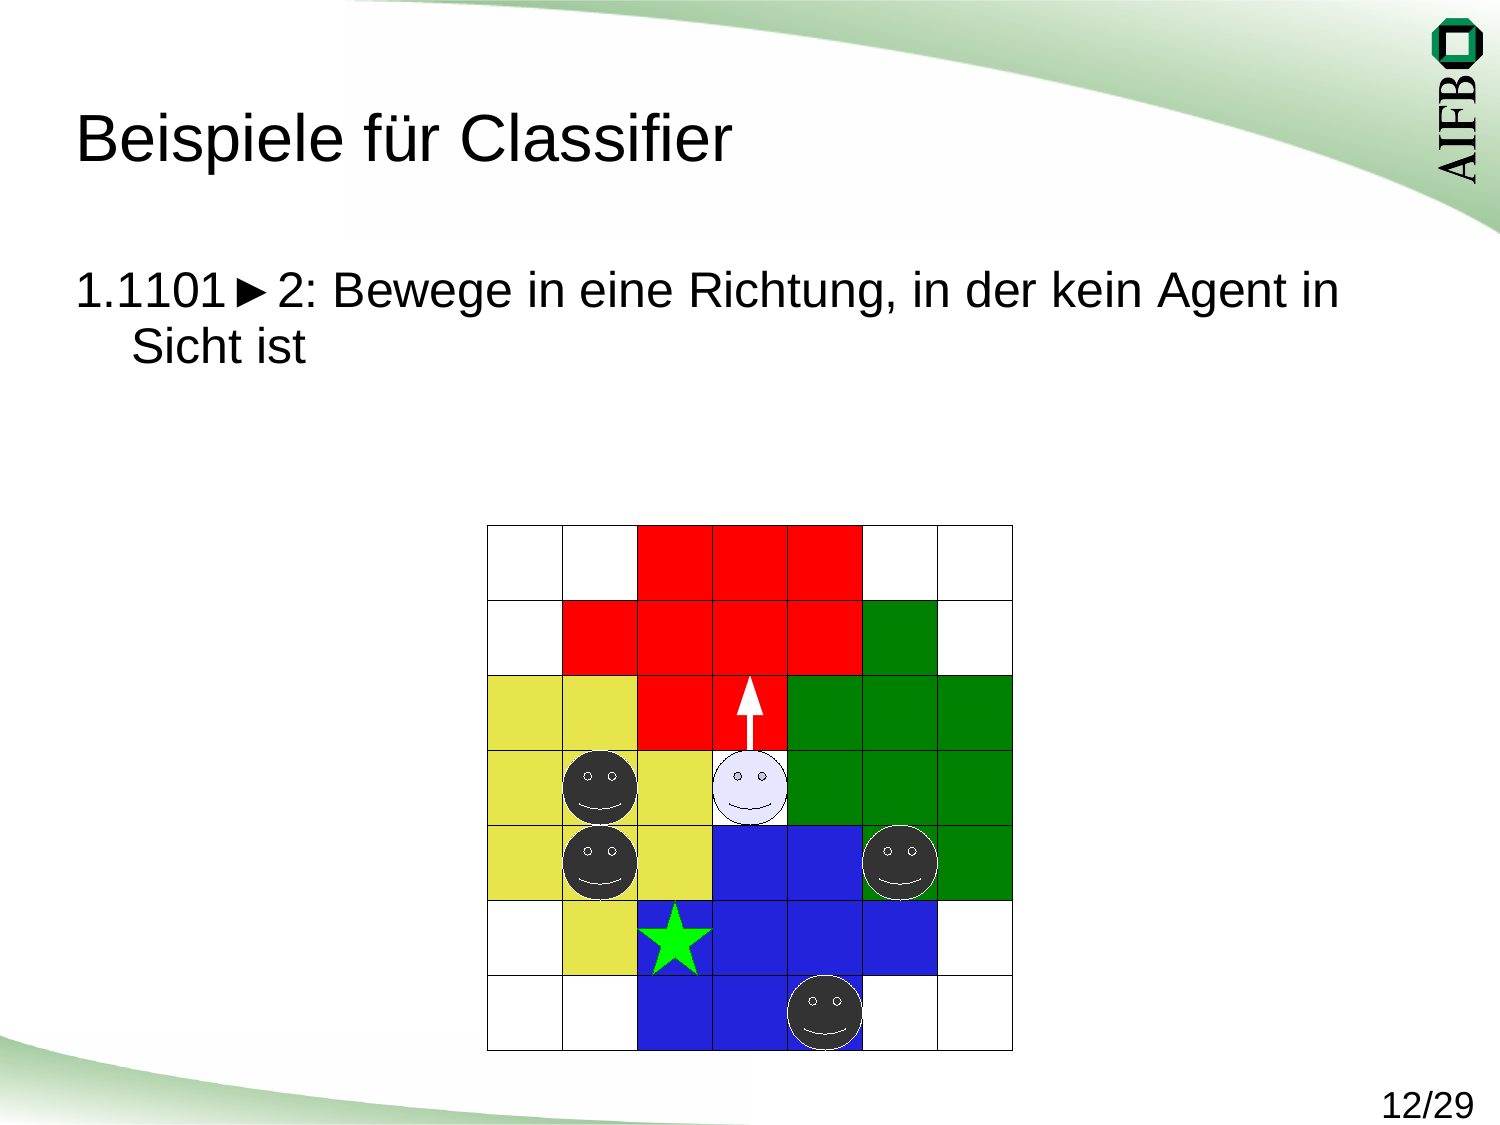

# Beispiele für Classifier
1.1101►2: Bewege in eine Richtung, in der kein Agent in Sicht ist
12